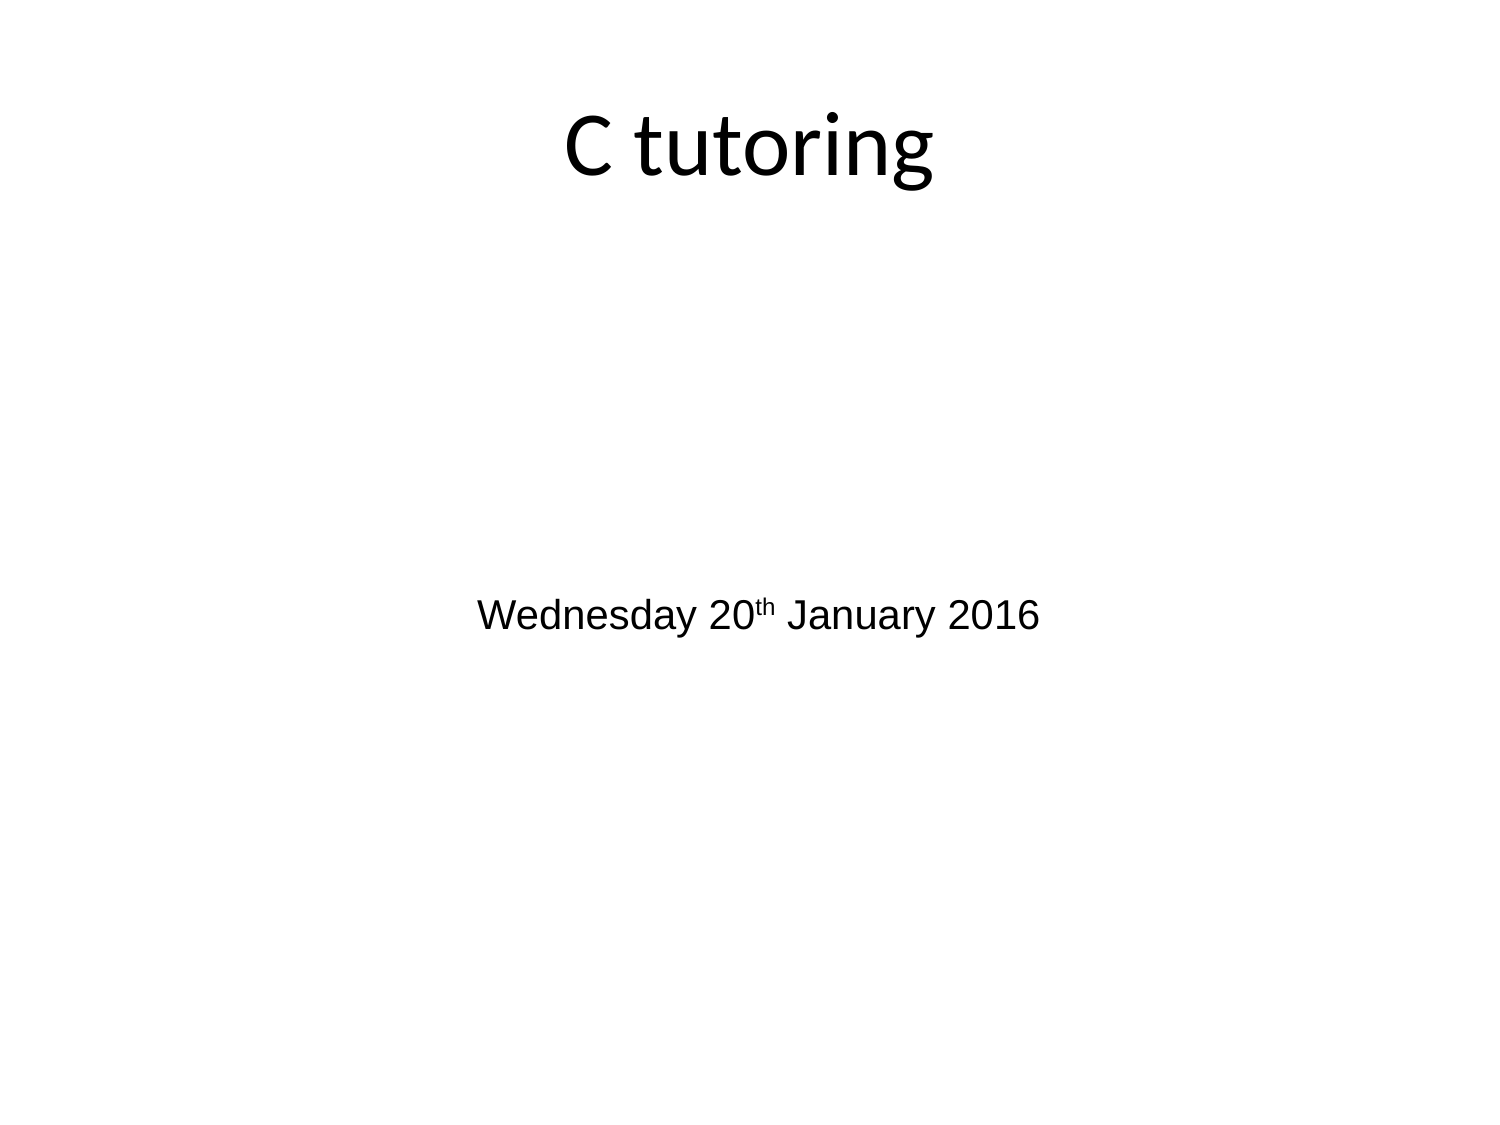

# C tutoring
Wednesday 20th January 2016